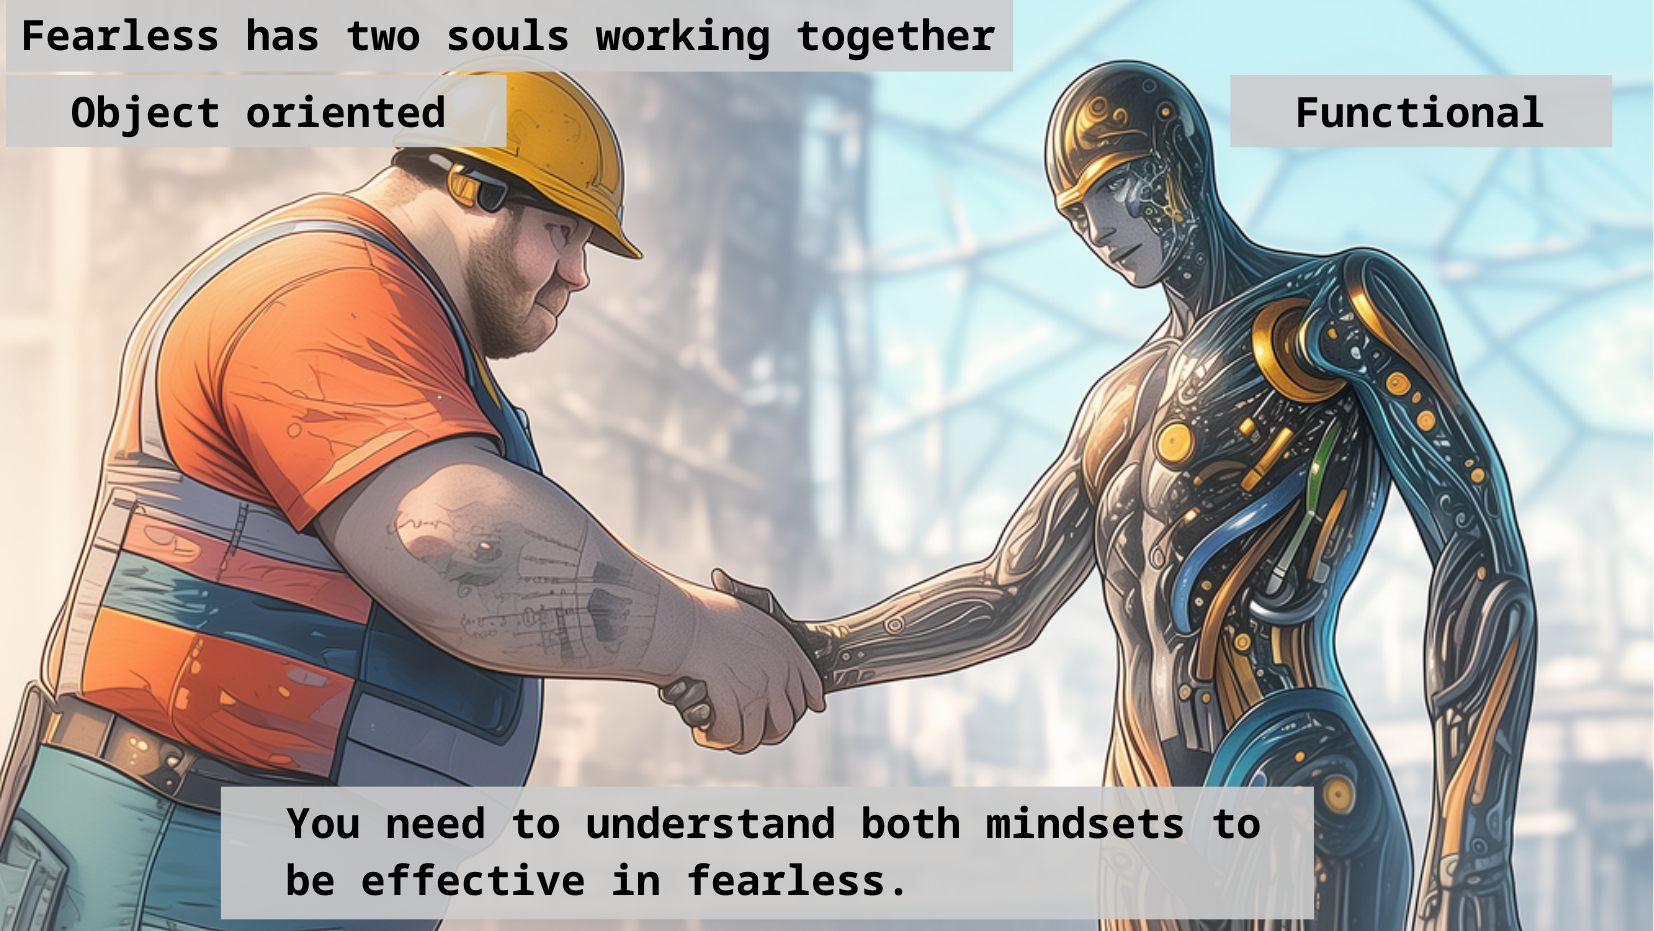

Fearless has two souls working together
 Object oriented
 Functional
 You need to understand both mindsets to
 be effective in fearless.